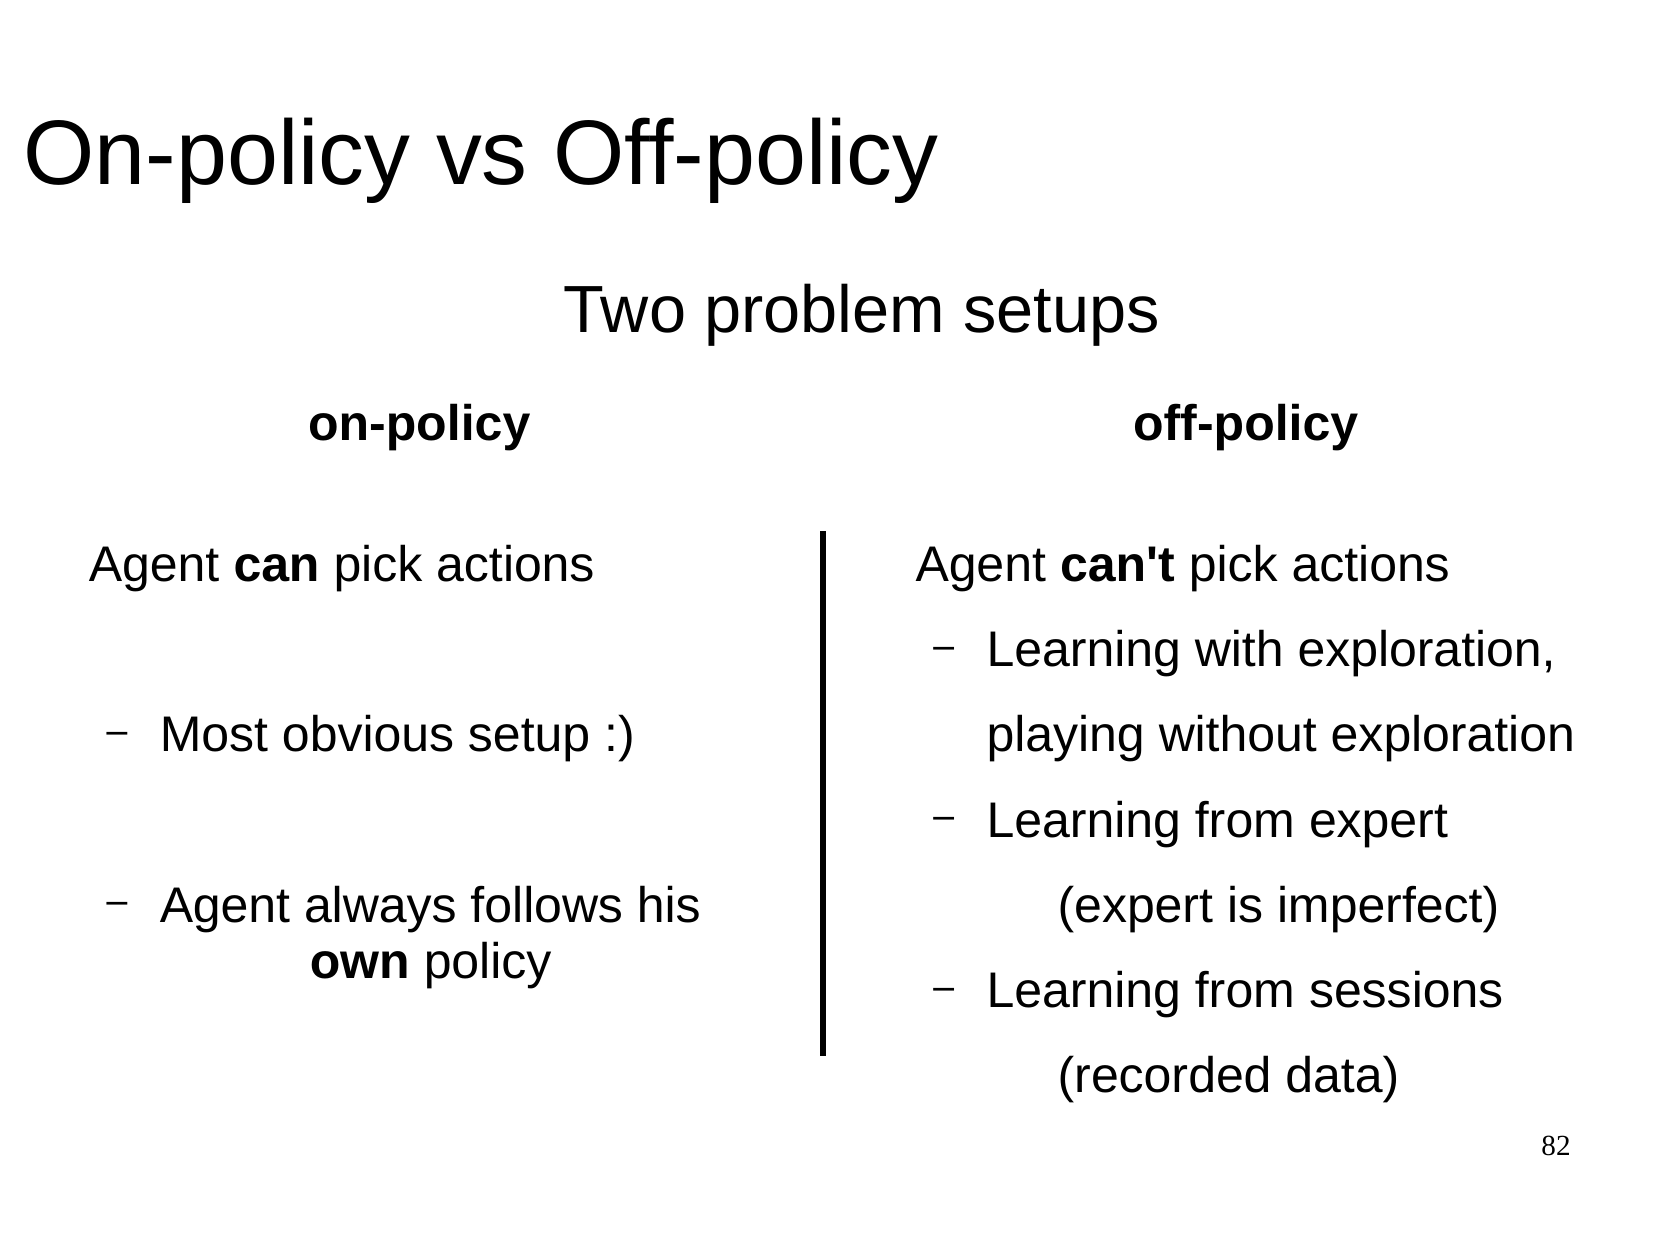

# On-policy vs Off-policy
Two problem setups
off-policy
Agent can't pick actions
Learning with exploration,
playing without exploration
Learning from expert
(expert is imperfect)
Learning from sessions
(recorded data)
on-policy
Agent can pick actions
Most obvious setup :)
Agent always follows his
		own policy
82